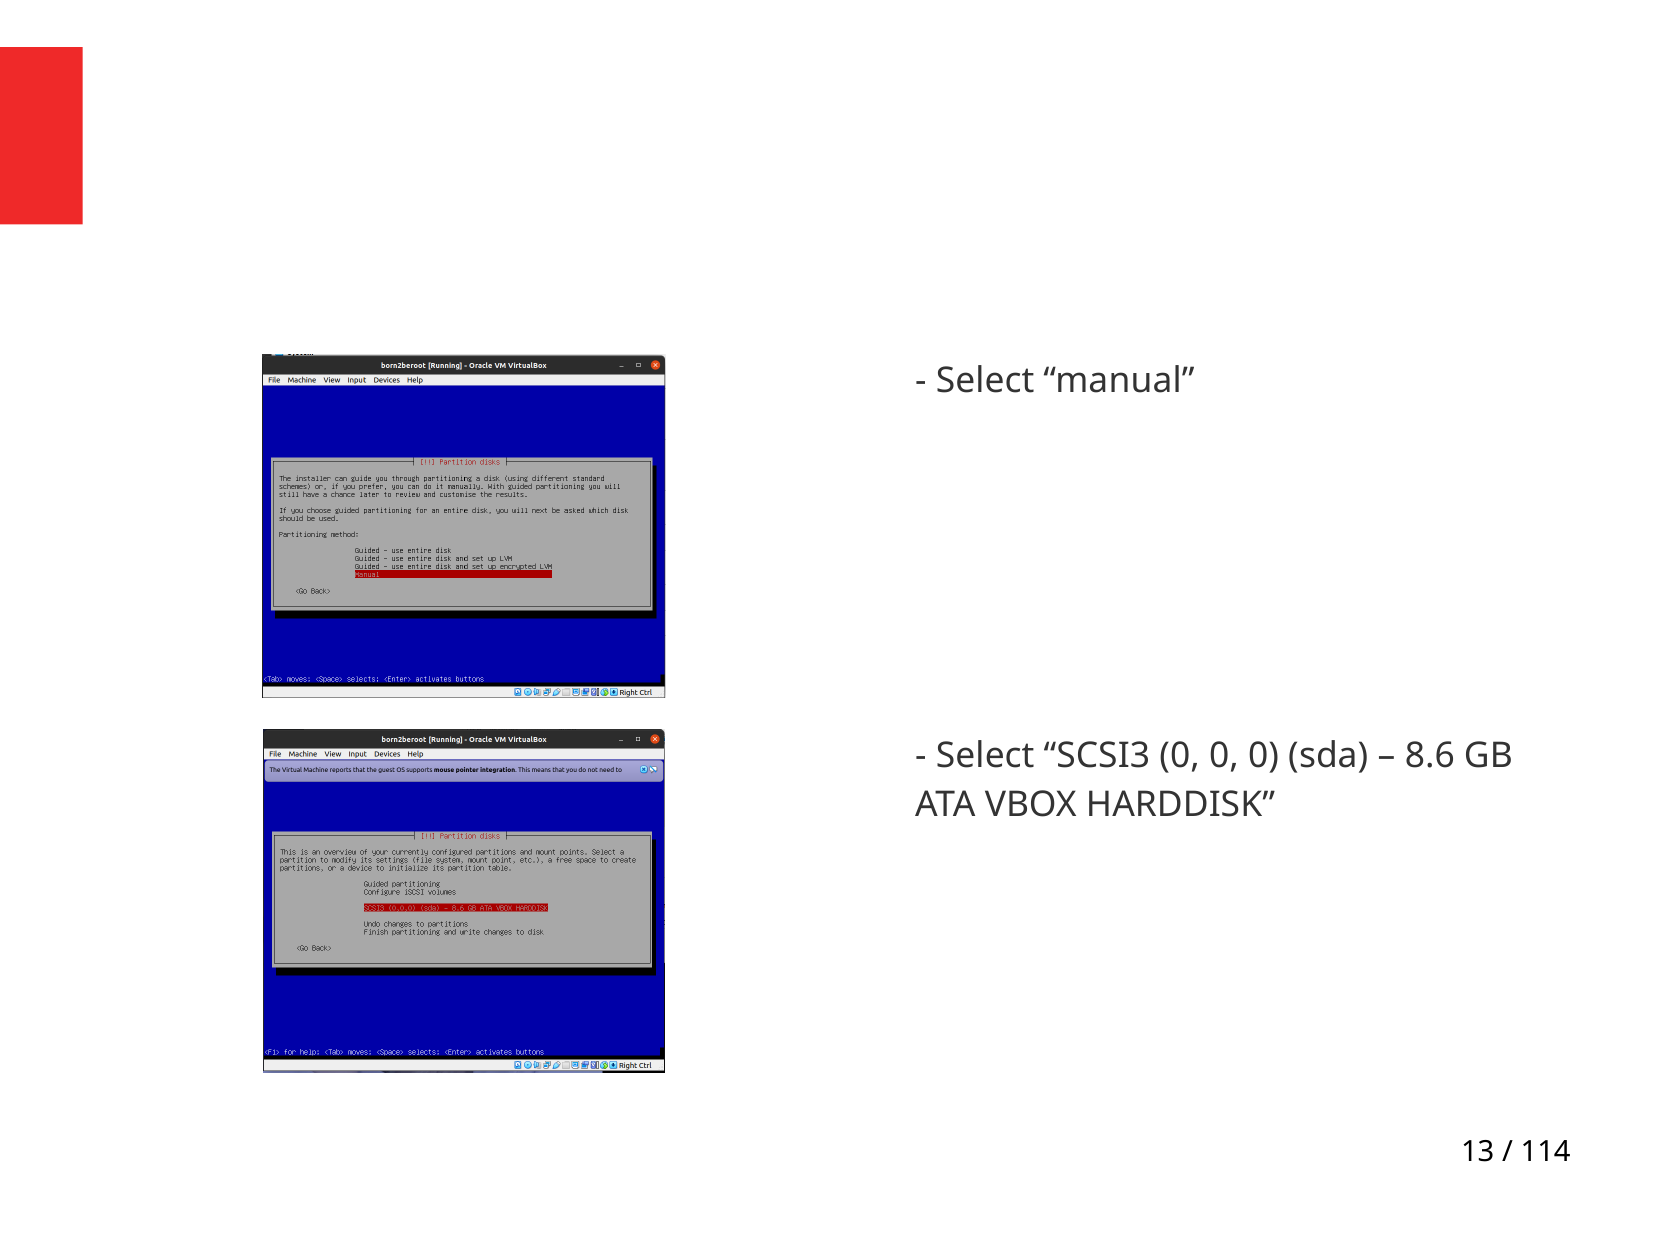

- Select “manual”
# - Select “SCSI3 (0, 0, 0) (sda) – 8.6 GB ATA VBOX HARDDISK”
13